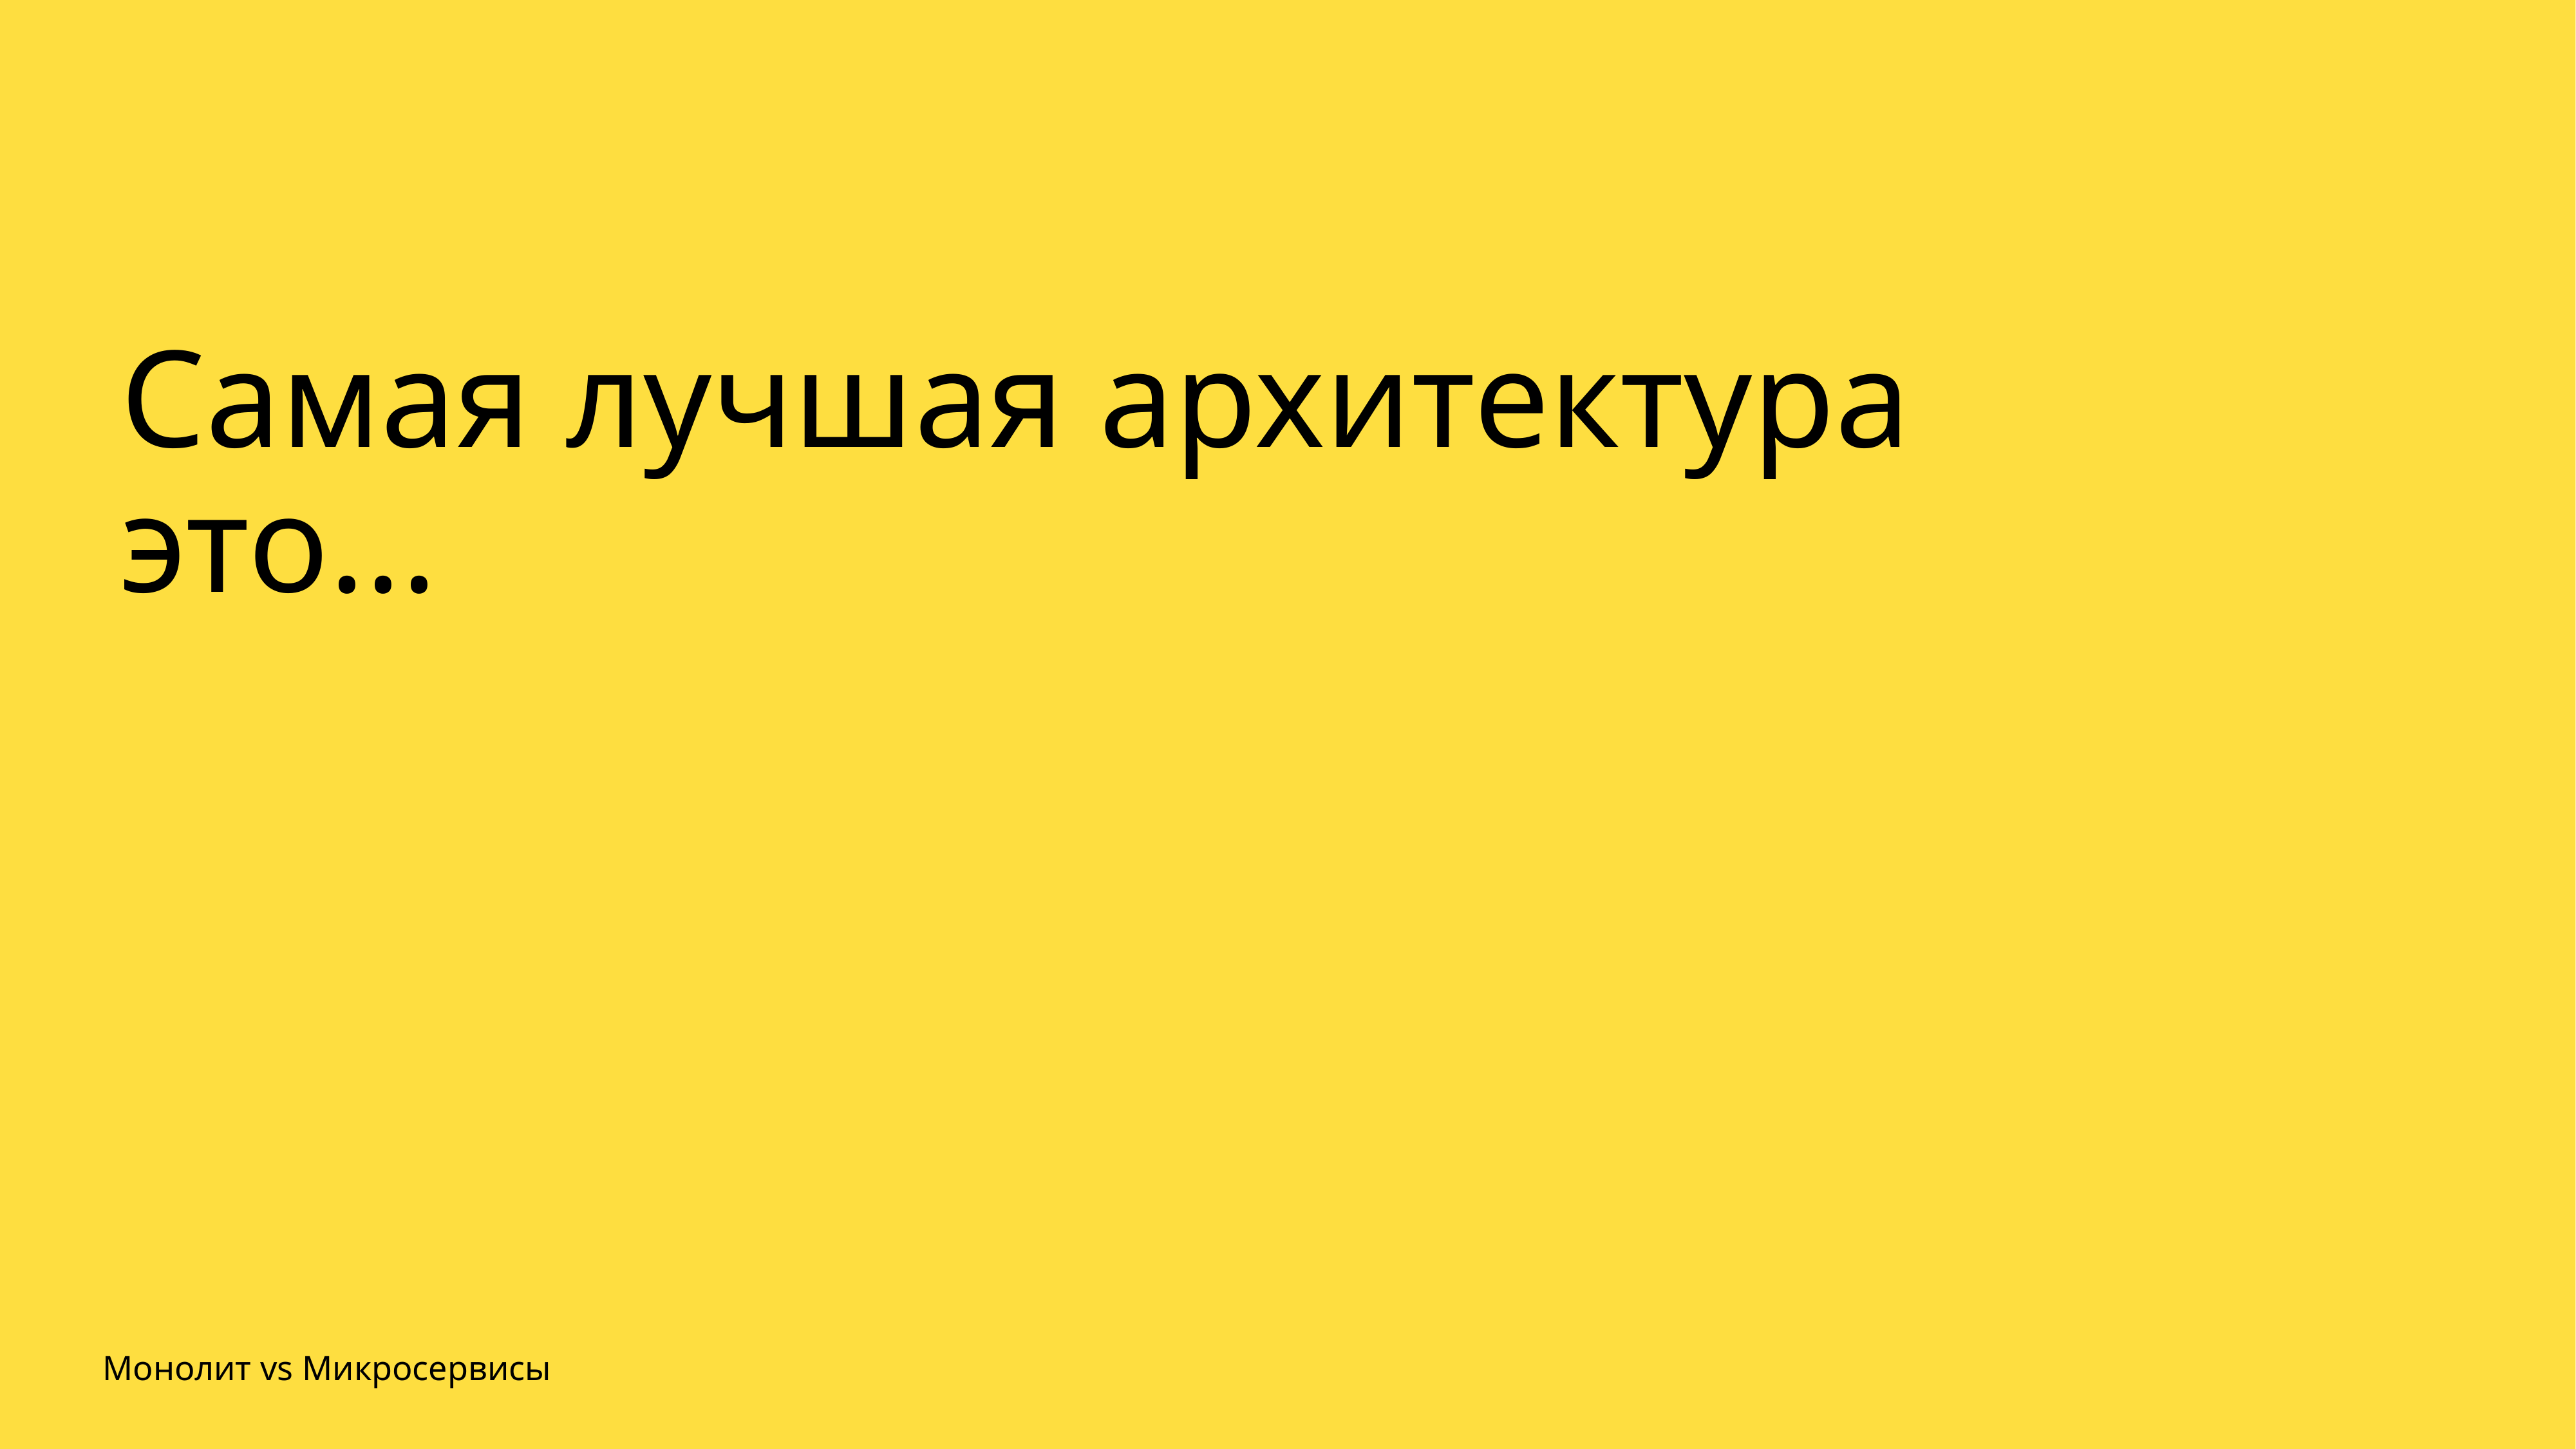

# Самая лучшая архитектура это...
Монолит vs Микросервисы